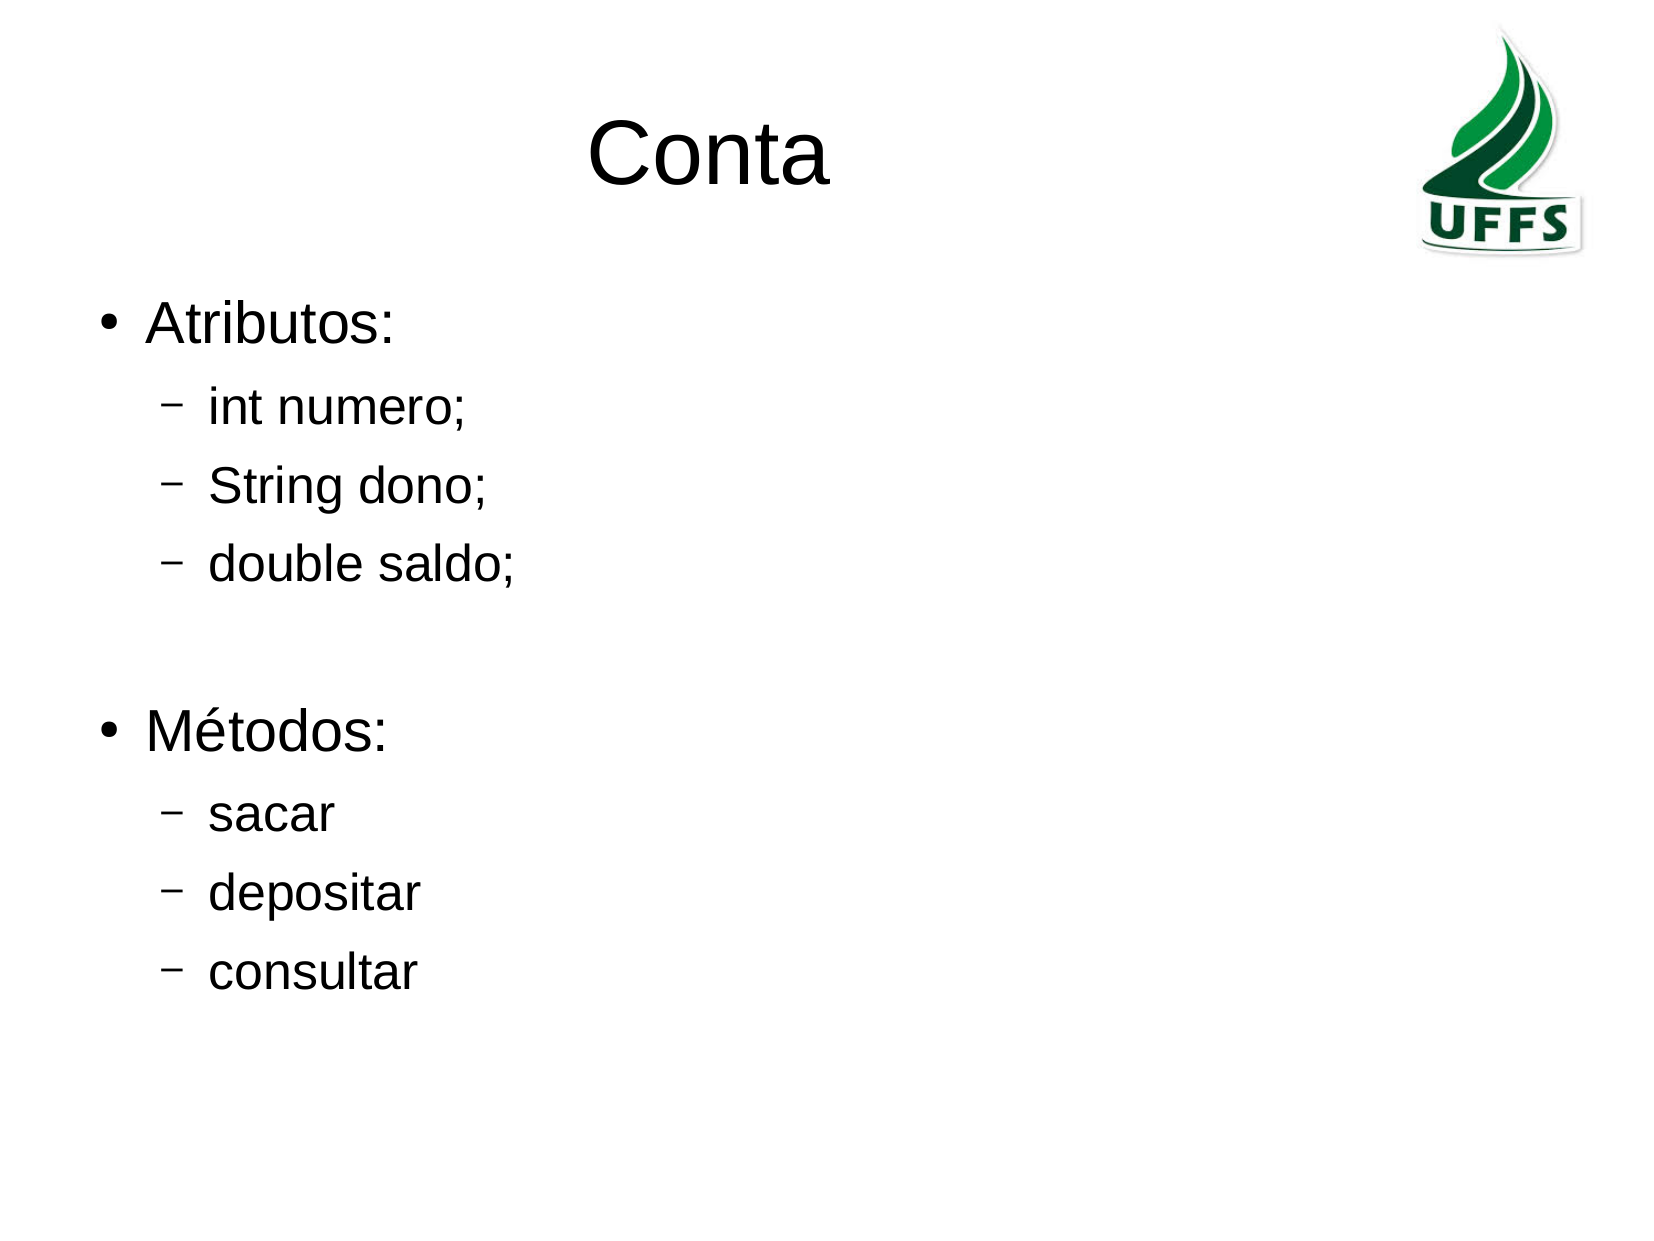

# Conta
Atributos:
int numero;
String dono;
double saldo;
Métodos:
sacar
depositar
consultar